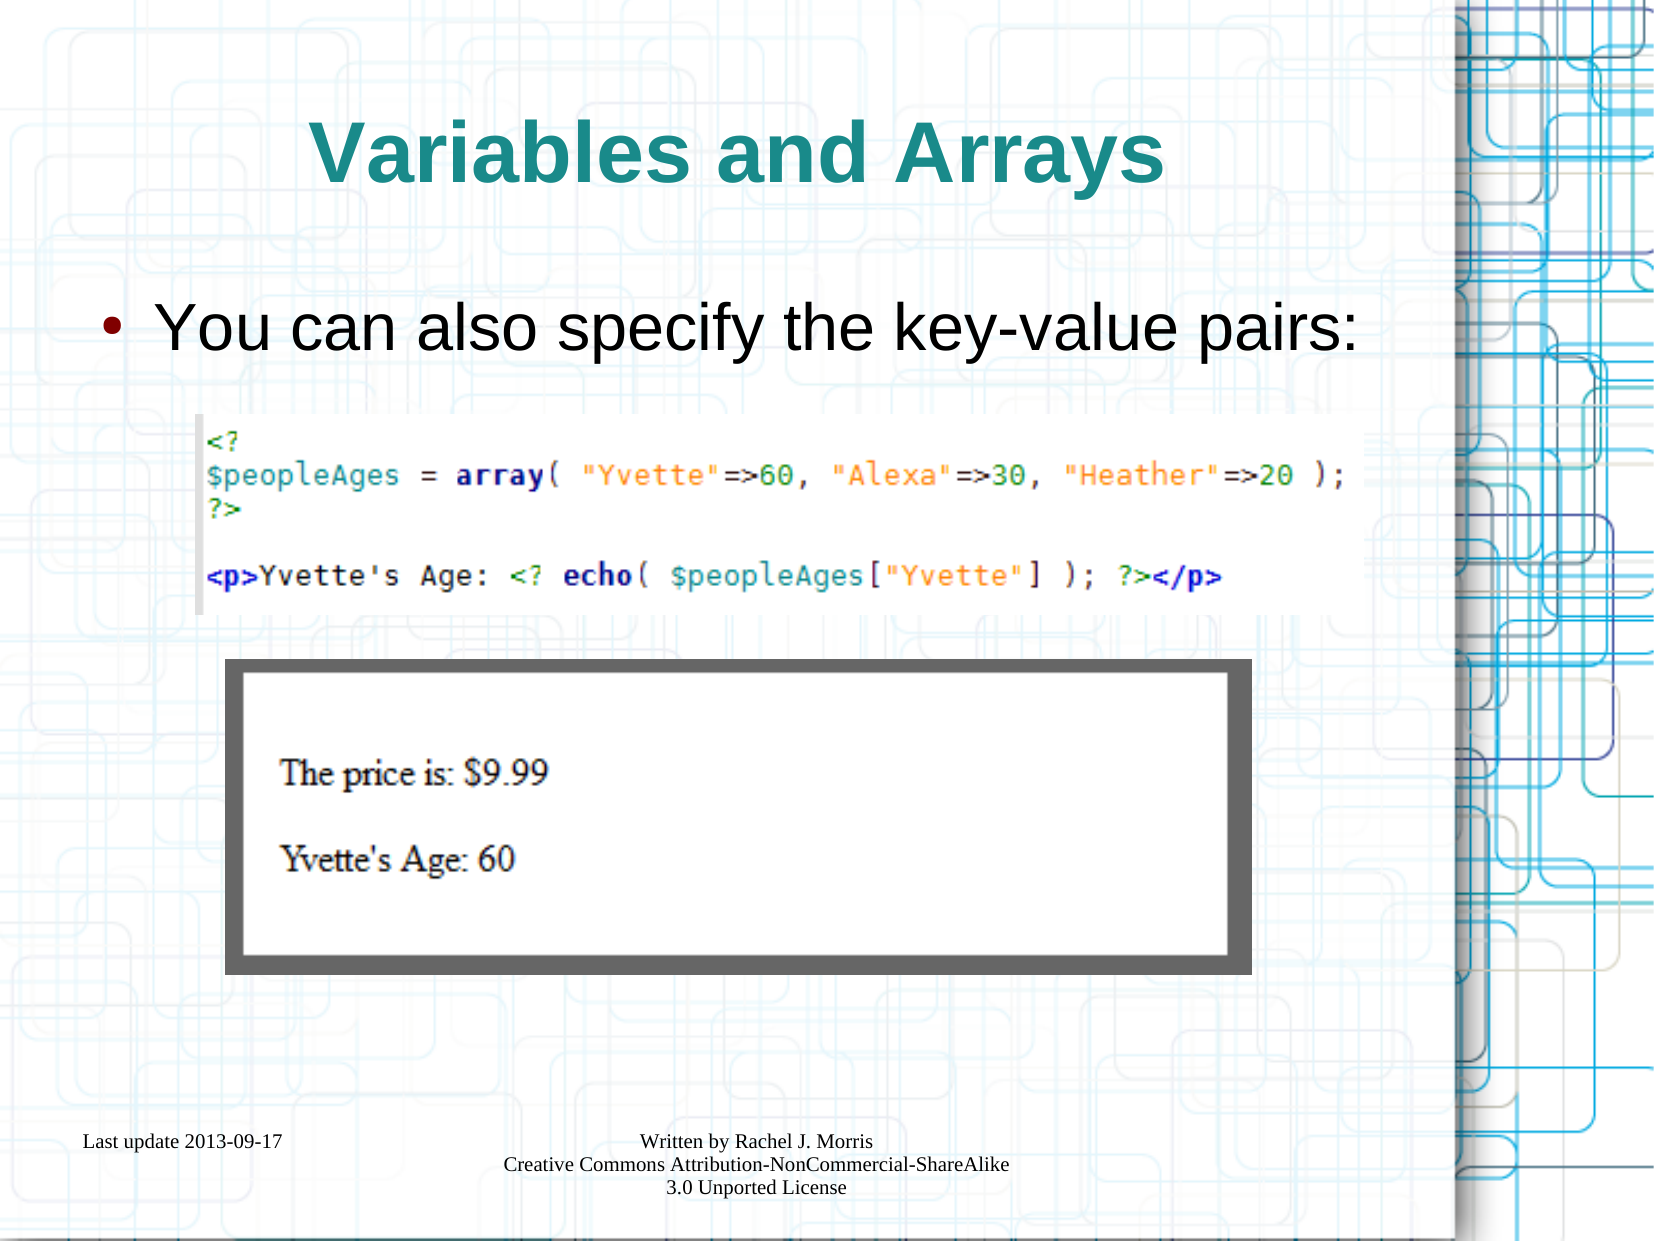

# Variables and Arrays
You can also specify the key-value pairs: